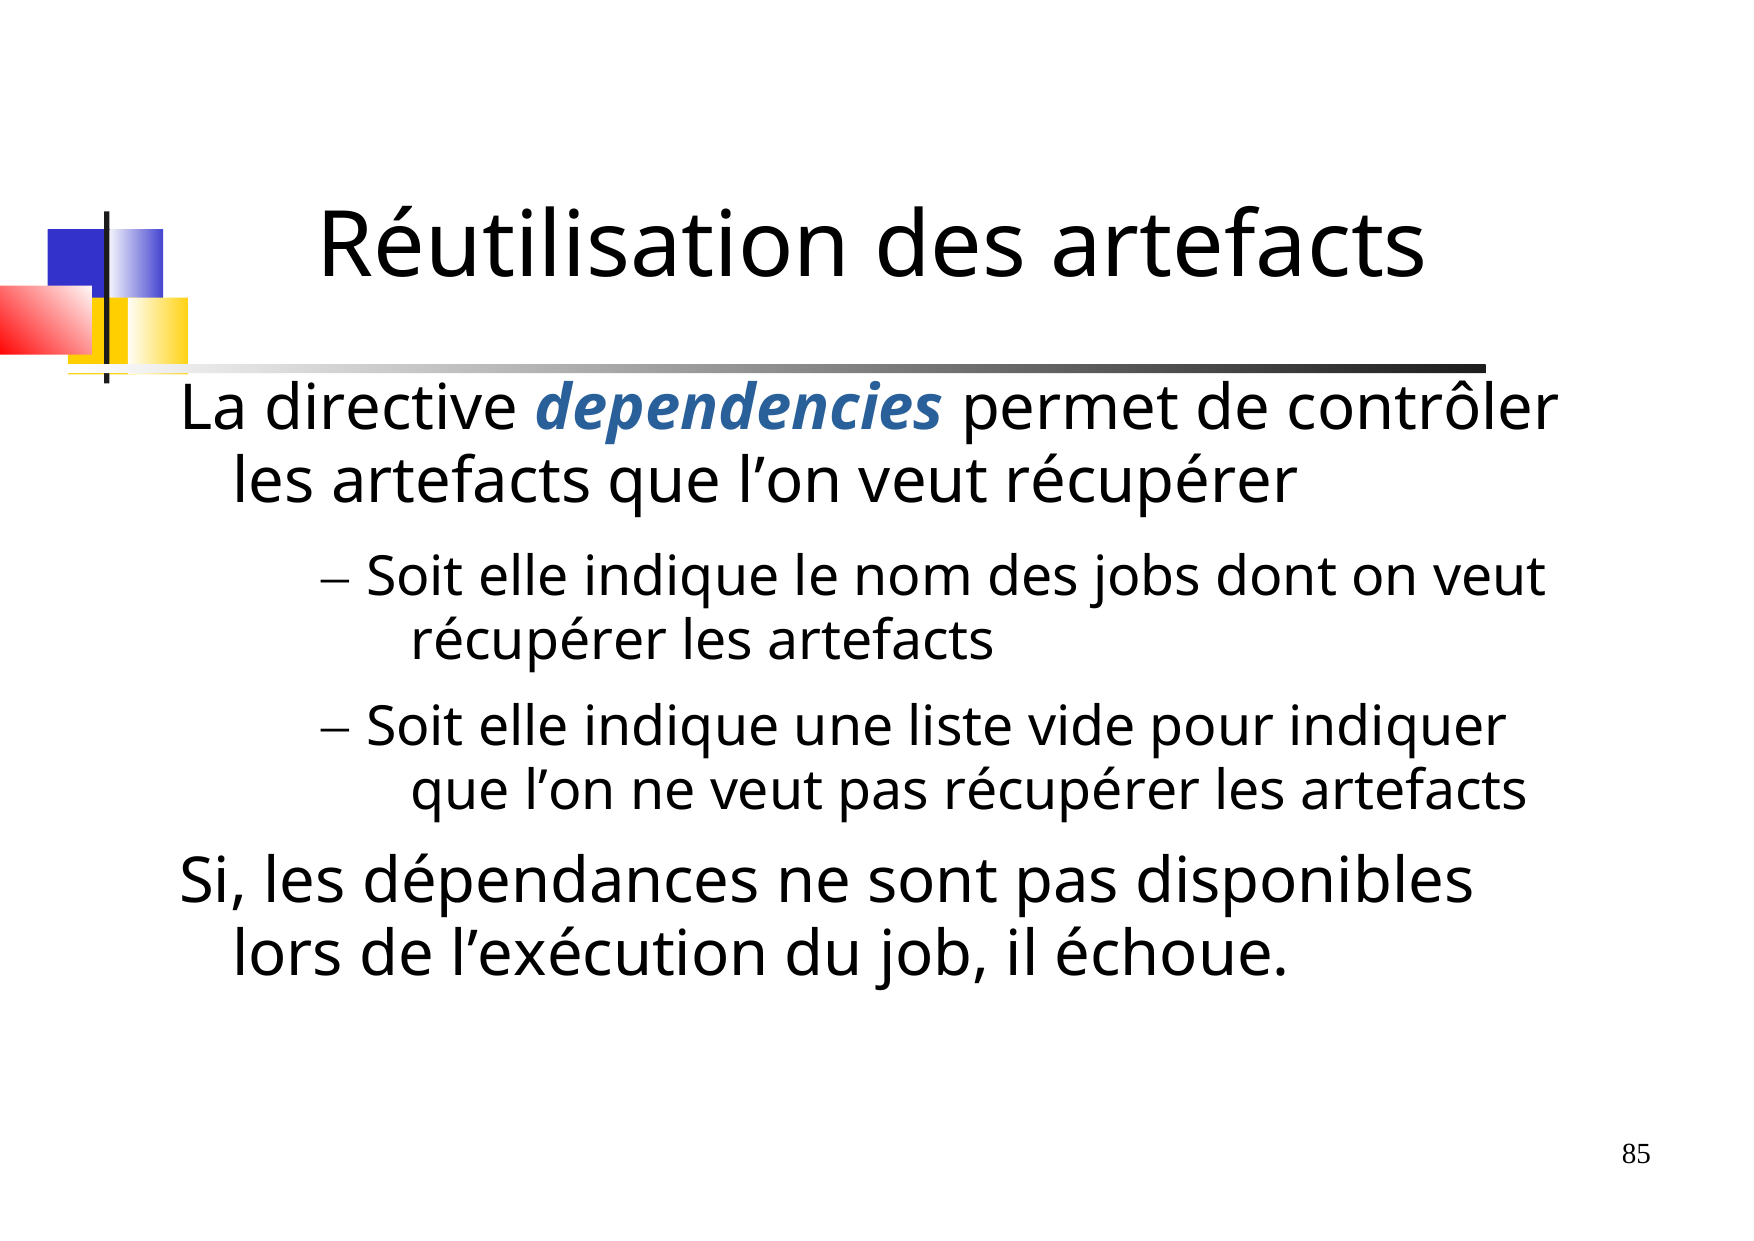

# Réutilisation des artefacts
La directive dependencies permet de contrôler les artefacts que l’on veut récupérer
Soit elle indique le nom des jobs dont on veut récupérer les artefacts
Soit elle indique une liste vide pour indiquer que l’on ne veut pas récupérer les artefacts
Si, les dépendances ne sont pas disponibles lors de l’exécution du job, il échoue.